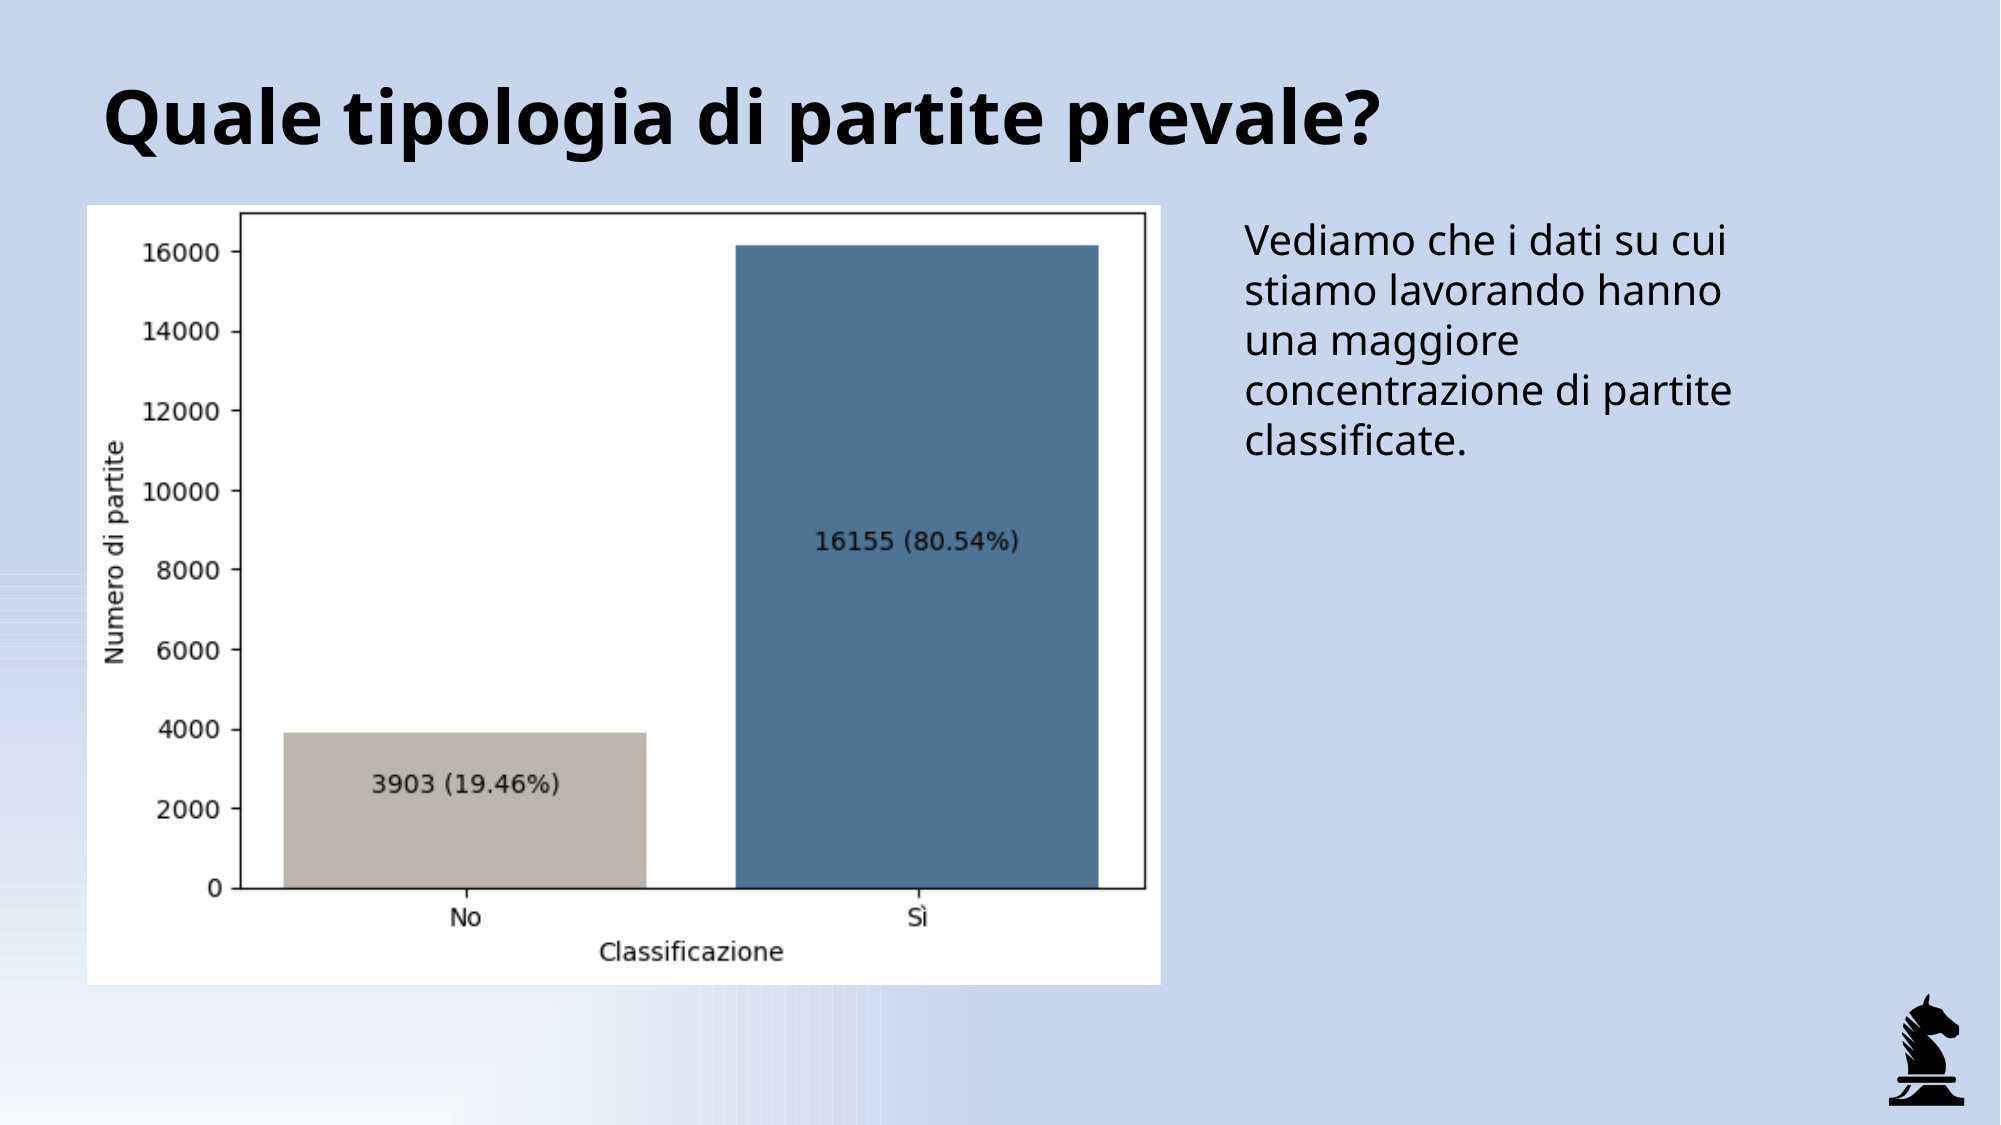

Quale tipologia di partite prevale?
Vediamo che i dati su cui stiamo lavorando hanno una maggiore concentrazione di partite classificate.